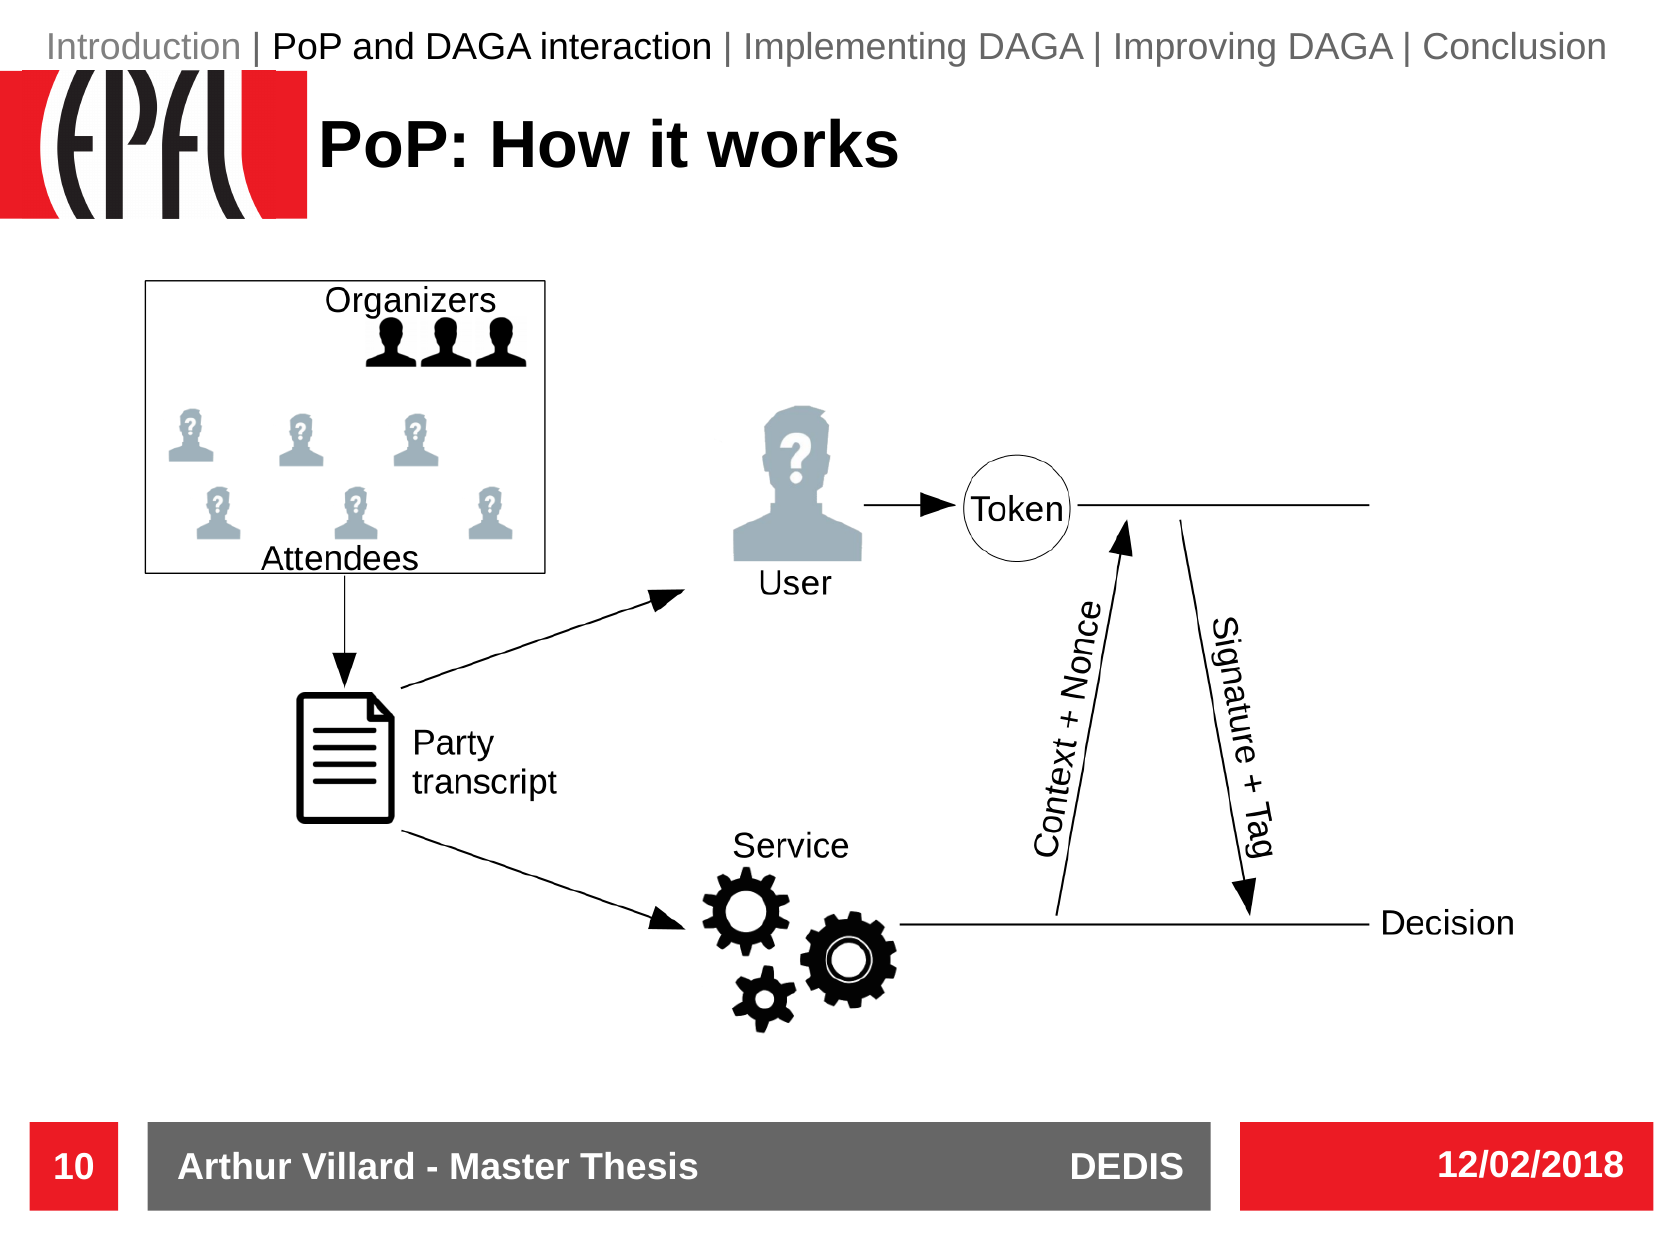

Introduction | PoP and DAGA interaction | Implementing DAGA | Improving DAGA | Conclusion
# PoP: How it works
10
Arthur Villard - Master Thesis
12/02/2018